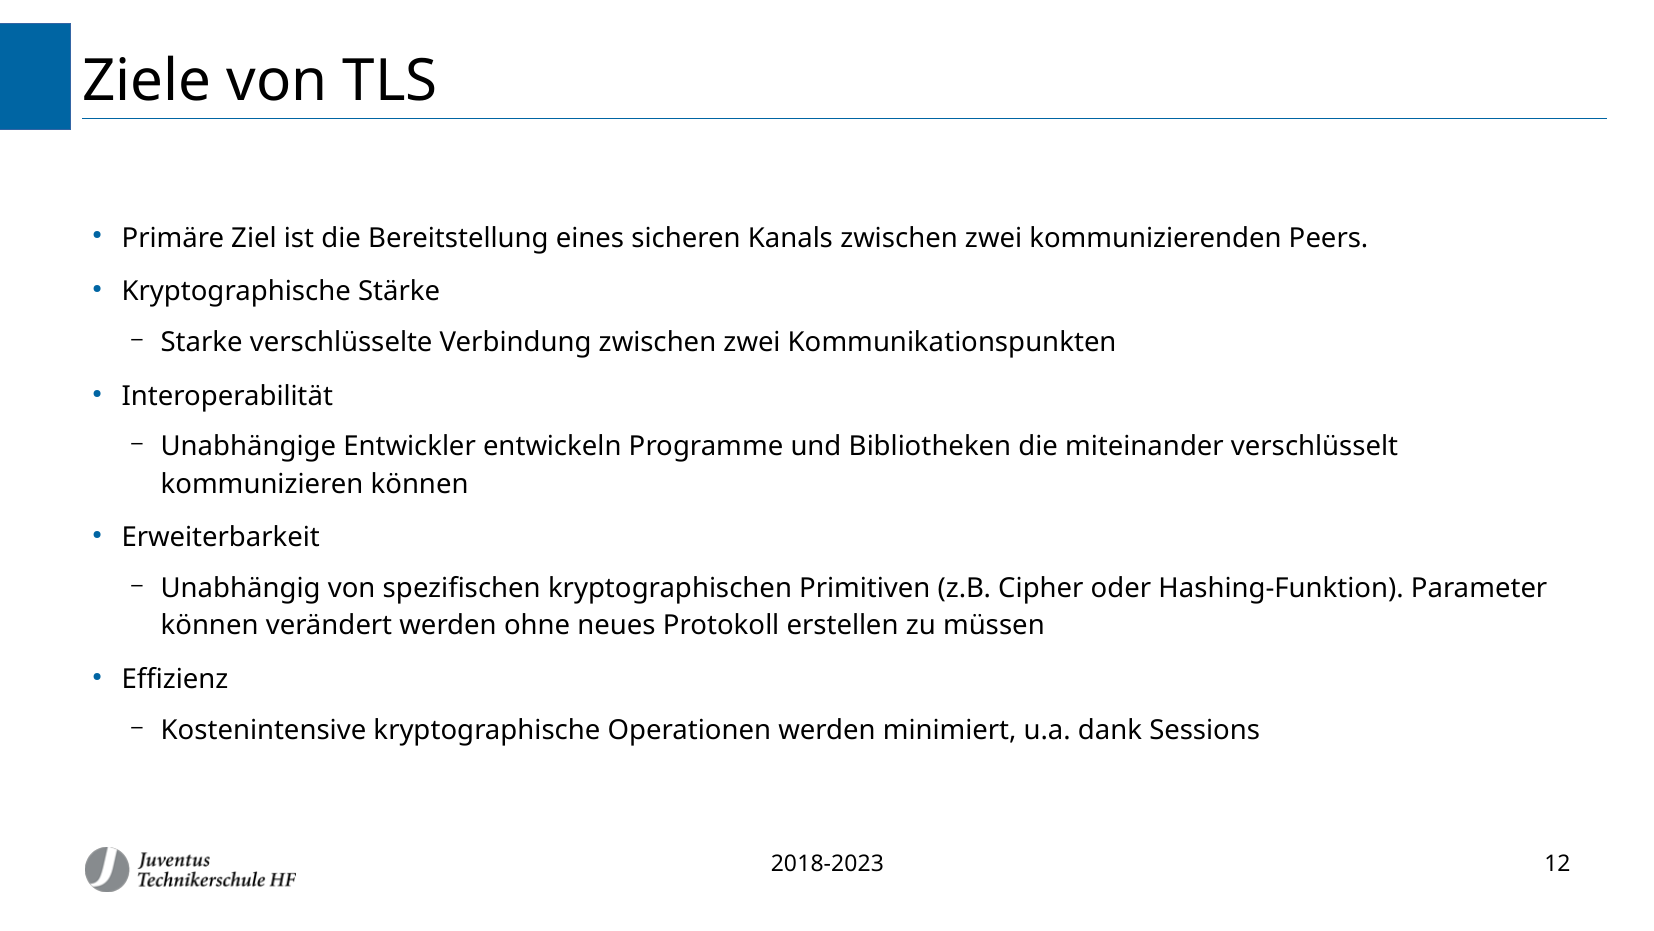

# Ziele von TLS
Primäre Ziel ist die Bereitstellung eines sicheren Kanals zwischen zwei kommunizierenden Peers.
Kryptographische Stärke
Starke verschlüsselte Verbindung zwischen zwei Kommunikationspunkten
Interoperabilität
Unabhängige Entwickler entwickeln Programme und Bibliotheken die miteinander verschlüsselt kommunizieren können
Erweiterbarkeit
Unabhängig von spezifischen kryptographischen Primitiven (z.B. Cipher oder Hashing-Funktion). Parameter können verändert werden ohne neues Protokoll erstellen zu müssen
Effizienz
Kostenintensive kryptographische Operationen werden minimiert, u.a. dank Sessions
2018-2023
12